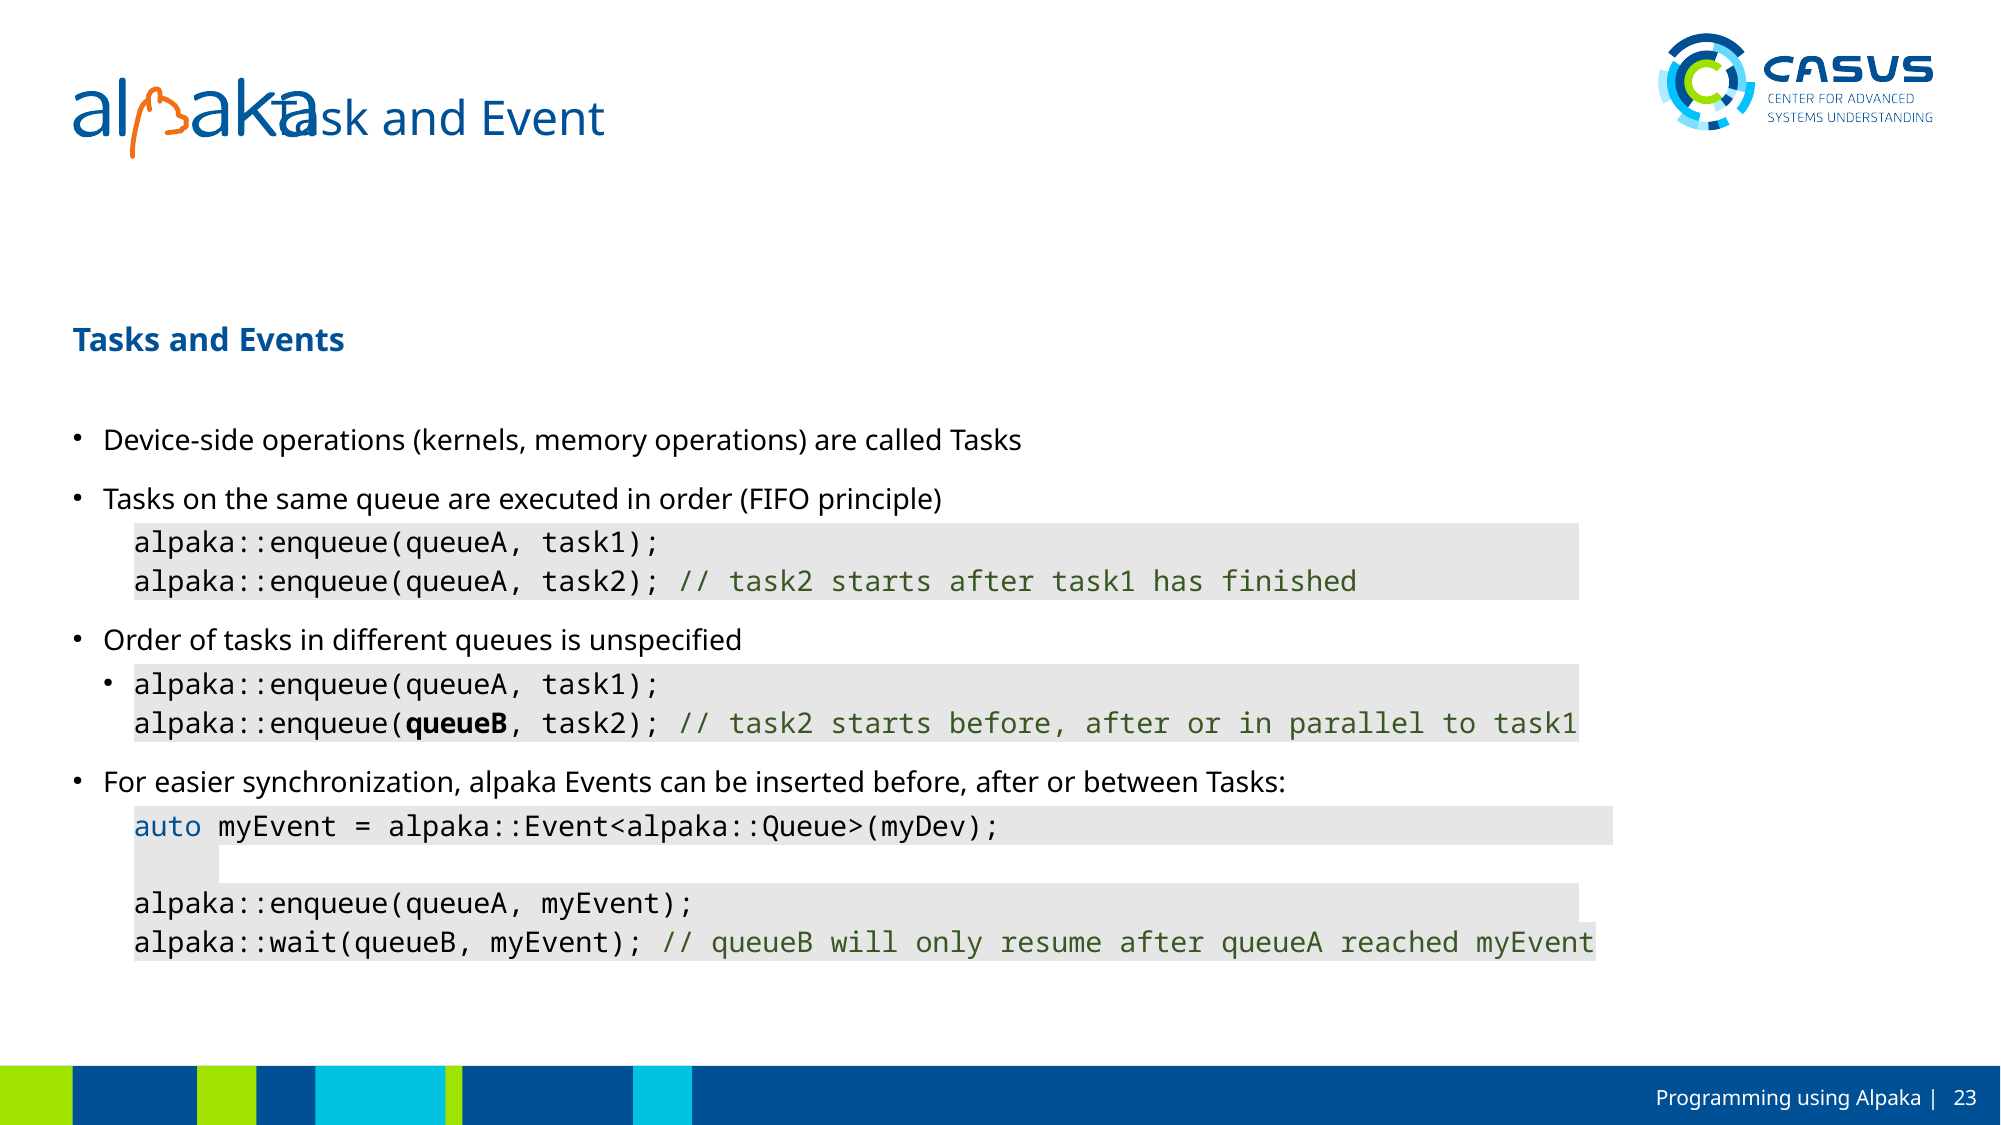

#
 Task and Event
Tasks and Events
Device-side operations (kernels, memory operations) are called Tasks
Tasks on the same queue are executed in order (FIFO principle)
alpaka::enqueue(queueA, task1);
alpaka::enqueue(queueA, task2); // task2 starts after task1 has finished
Order of tasks in different queues is unspecified
alpaka::enqueue(queueA, task1);
alpaka::enqueue(queueB, task2); // task2 starts before, after or in parallel to task1
For easier synchronization, alpaka Events can be inserted before, after or between Tasks:
auto myEvent = alpaka::Event<alpaka::Queue>(myDev);
alpaka::enqueue(queueA, myEvent);
alpaka::wait(queueB, myEvent); // queueB will only resume after queueA reached myEvent
Programming using Alpaka
23